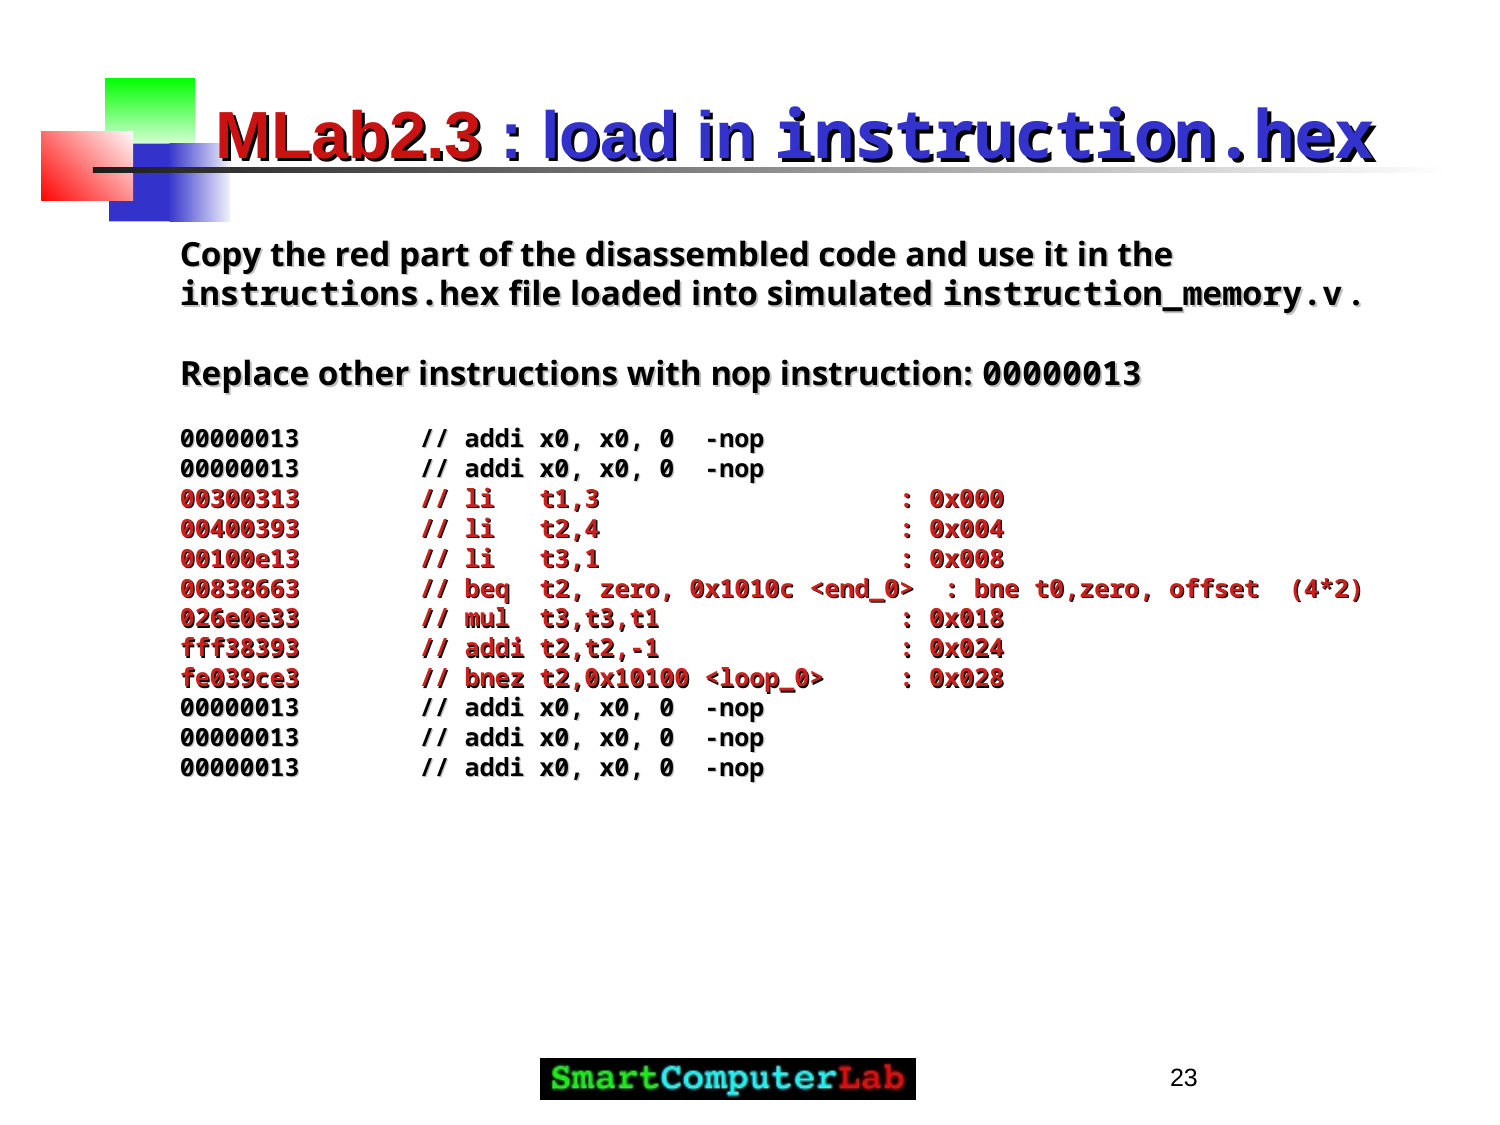

# MLab2.3 : load in instruction.hex
Copy the red part of the disassembled code and use it in the instructions.hex file loaded into simulated instruction_memory.v .
Replace other instructions with nop instruction: 00000013
00000013 // addi x0, x0, 0 -nop
00000013 // addi x0, x0, 0 -nop
00300313 // li t1,3 : 0x000
00400393 // li t2,4 : 0x004
00100e13 // li t3,1 : 0x008
00838663 // beq t2, zero, 0x1010c <end_0> : bne t0,zero, offset (4*2)
026e0e33 // mul t3,t3,t1 : 0x018
fff38393 // addi t2,t2,-1 : 0x024
fe039ce3 // bnez t2,0x10100 <loop_0> : 0x028
00000013 // addi x0, x0, 0 -nop
00000013 // addi x0, x0, 0 -nop
00000013 // addi x0, x0, 0 -nop
23